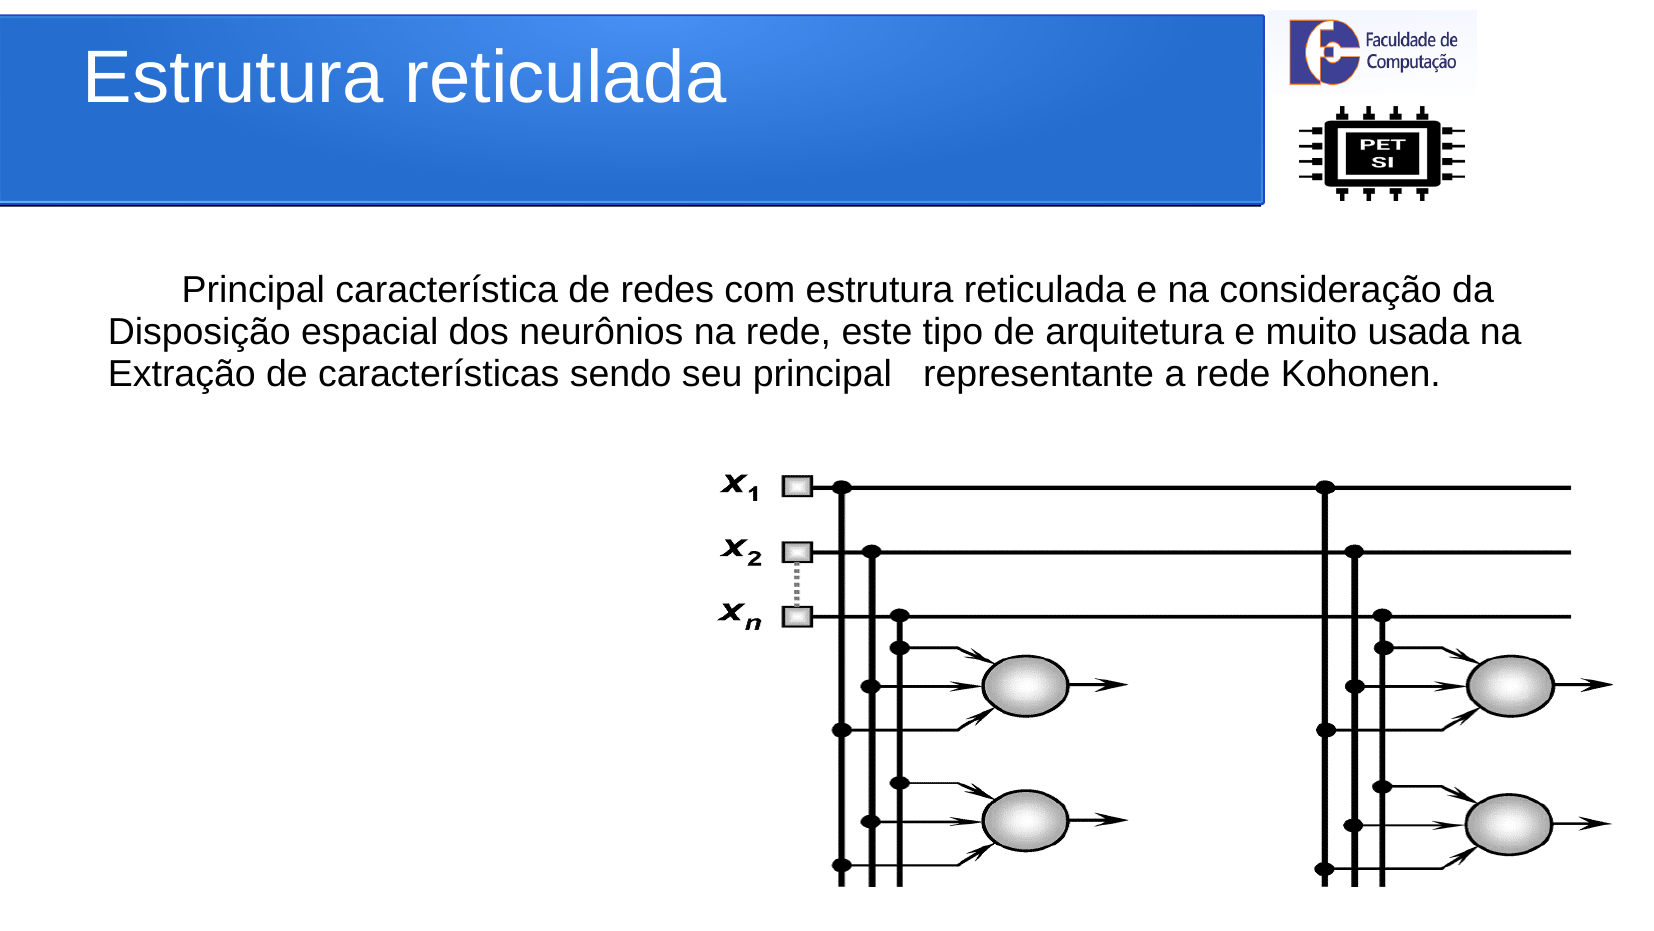

# Estrutura reticulada
	Principal característica de redes com estrutura reticulada e na consideração da
Disposição espacial dos neurônios na rede, este tipo de arquitetura e muito usada na
Extração de características sendo seu principal representante a rede Kohonen.